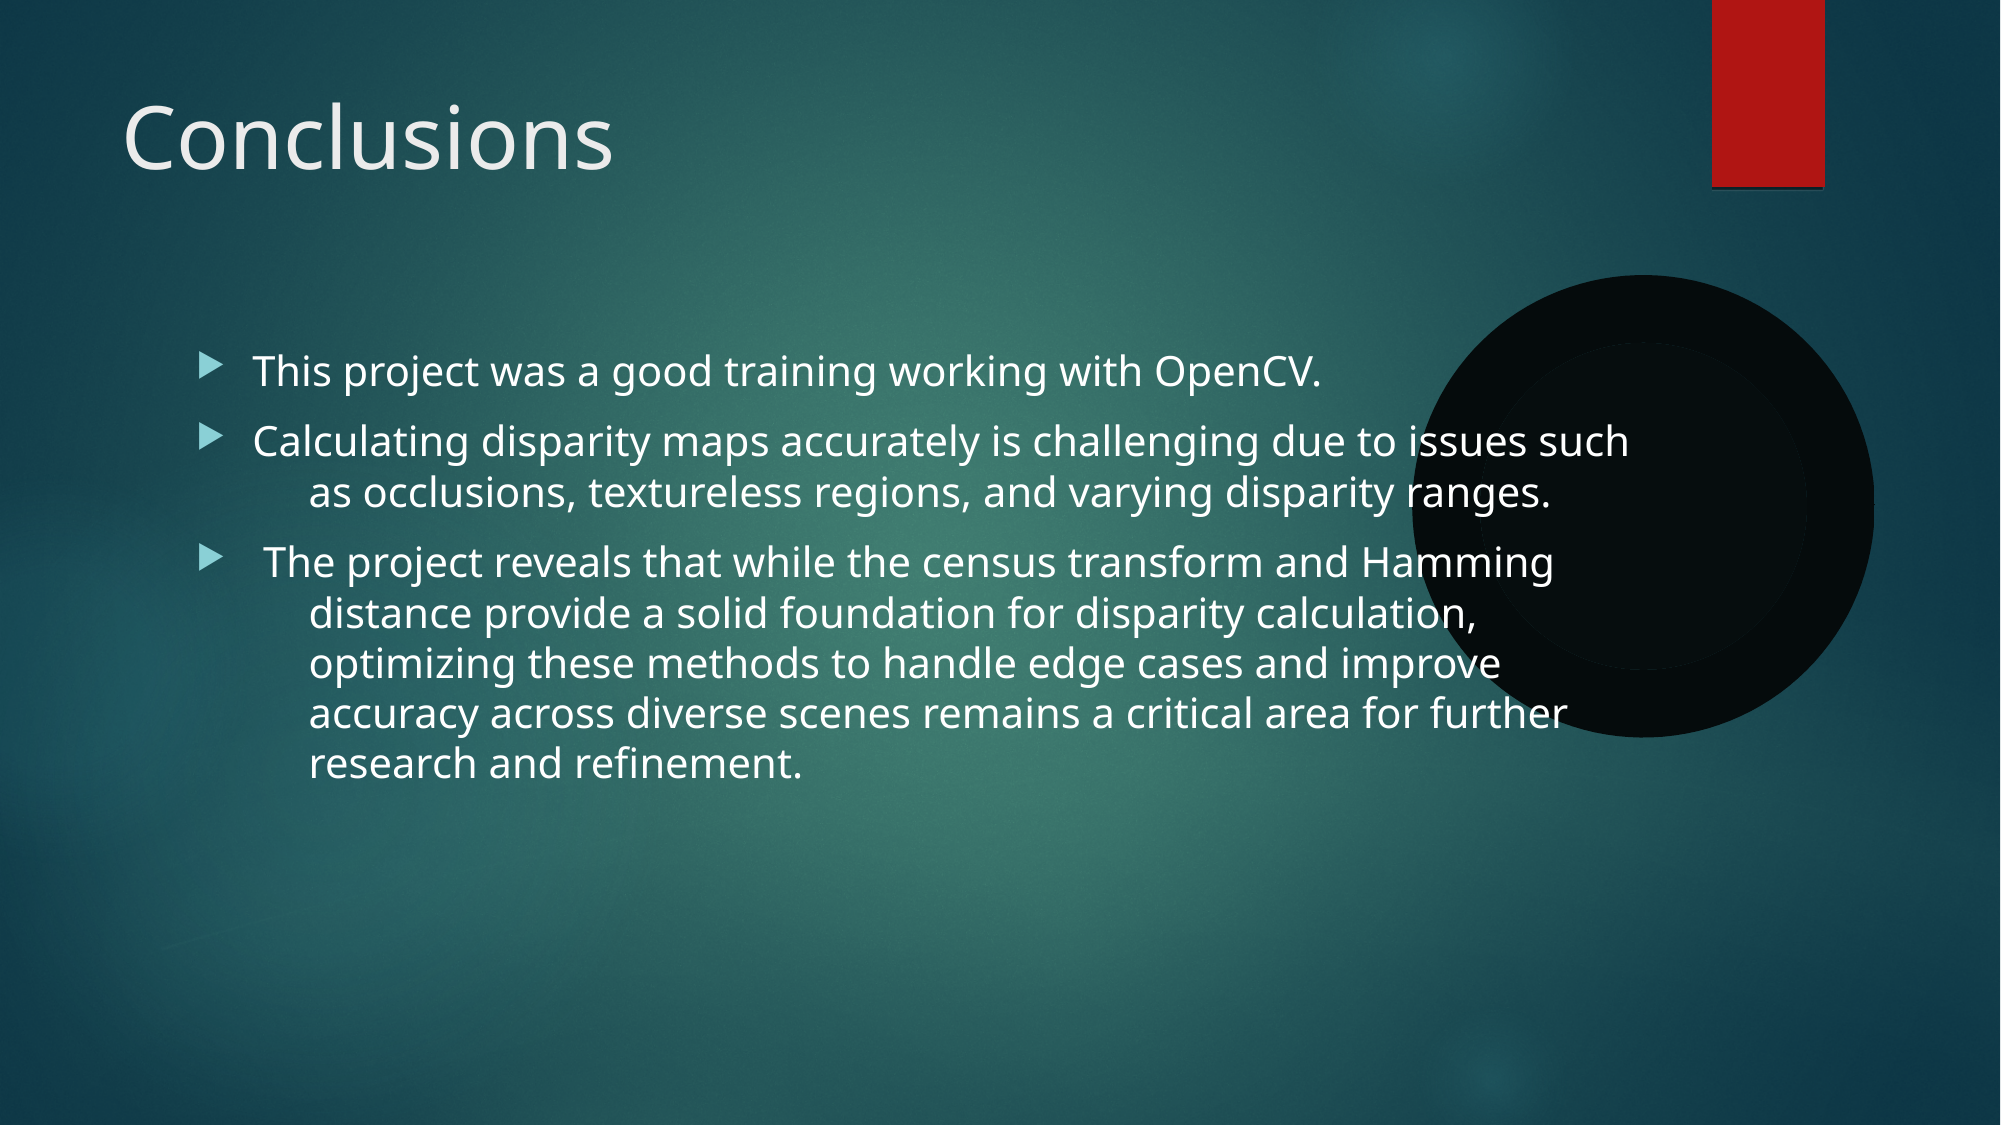

# Conclusions
This project was a good training working with OpenCV.
Calculating disparity maps accurately is challenging due to issues such as occlusions, textureless regions, and varying disparity ranges.
 The project reveals that while the census transform and Hamming distance provide a solid foundation for disparity calculation, optimizing these methods to handle edge cases and improve accuracy across diverse scenes remains a critical area for further research and refinement.